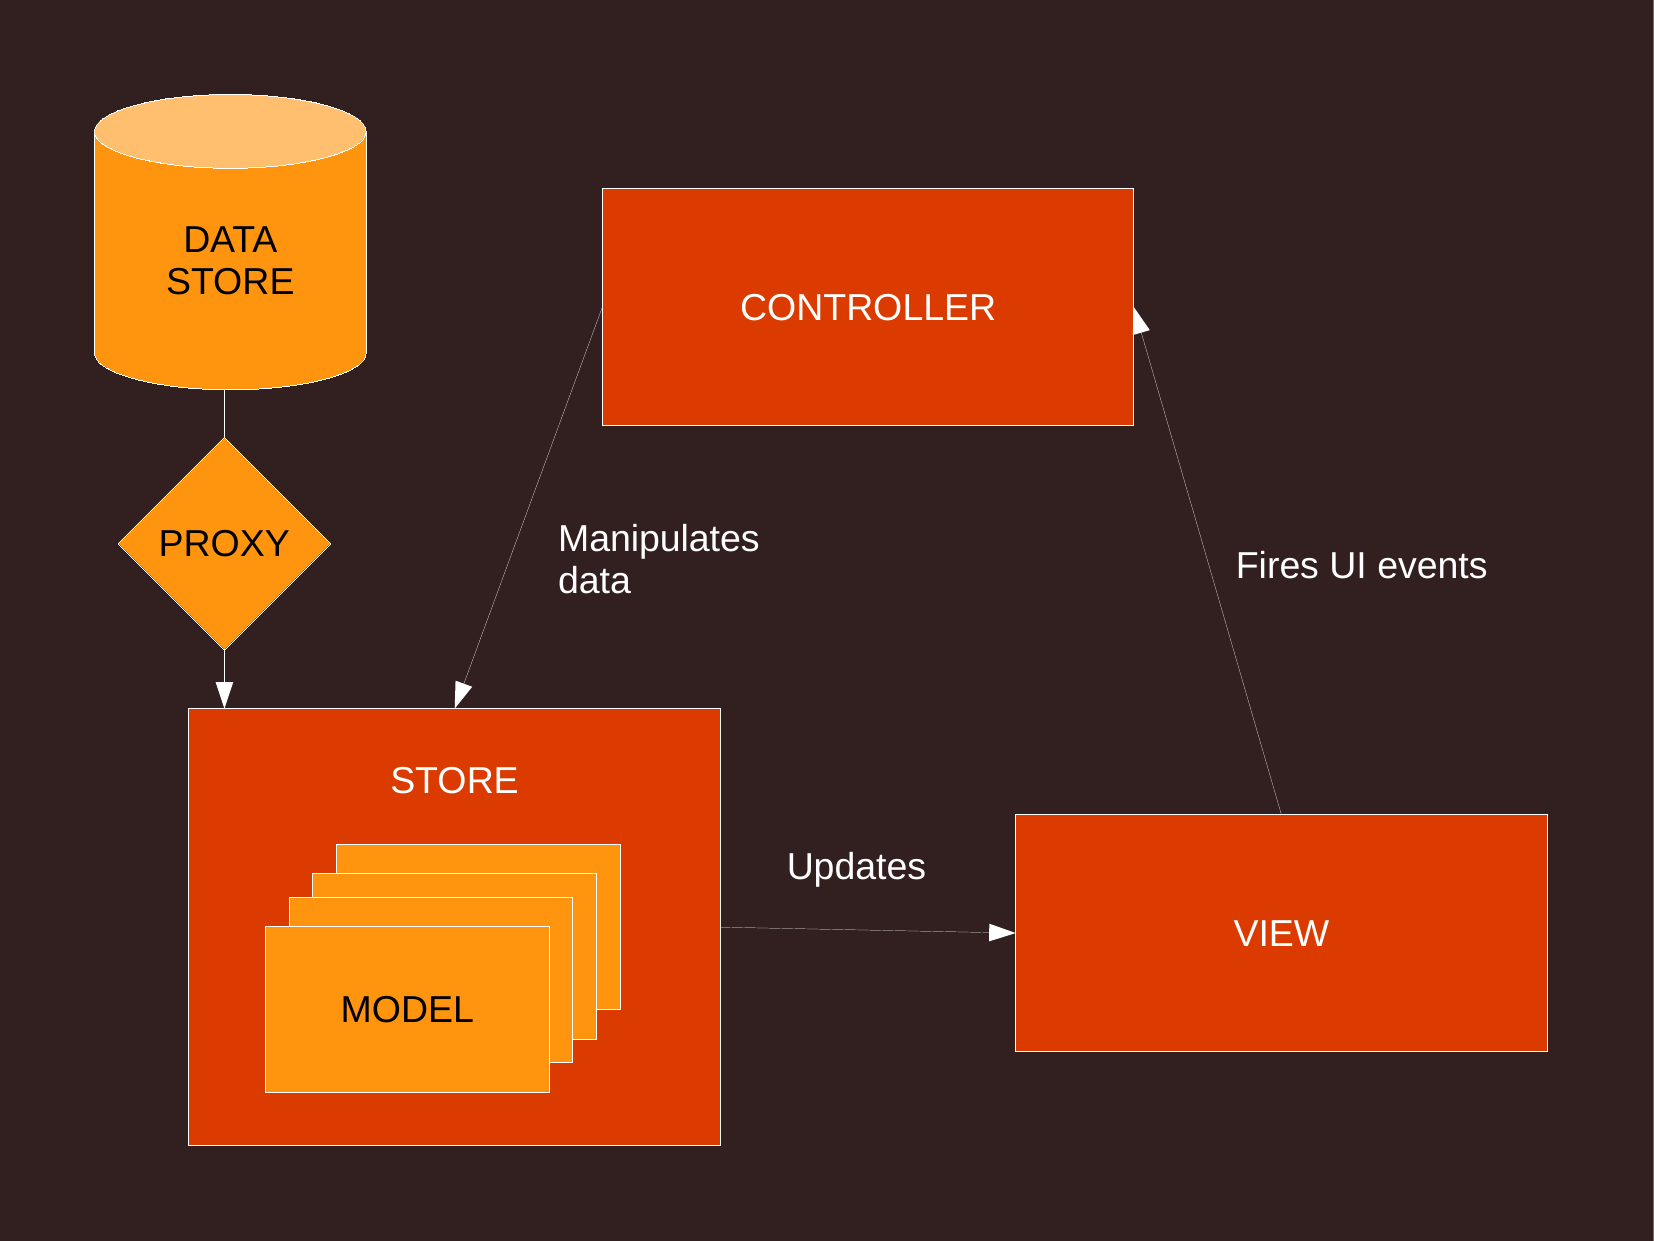

DATA
STORE
CONTROLLER
PROXY
Manipulates
data
Fires UI events
STORE
VIEW
Updates
MODEL